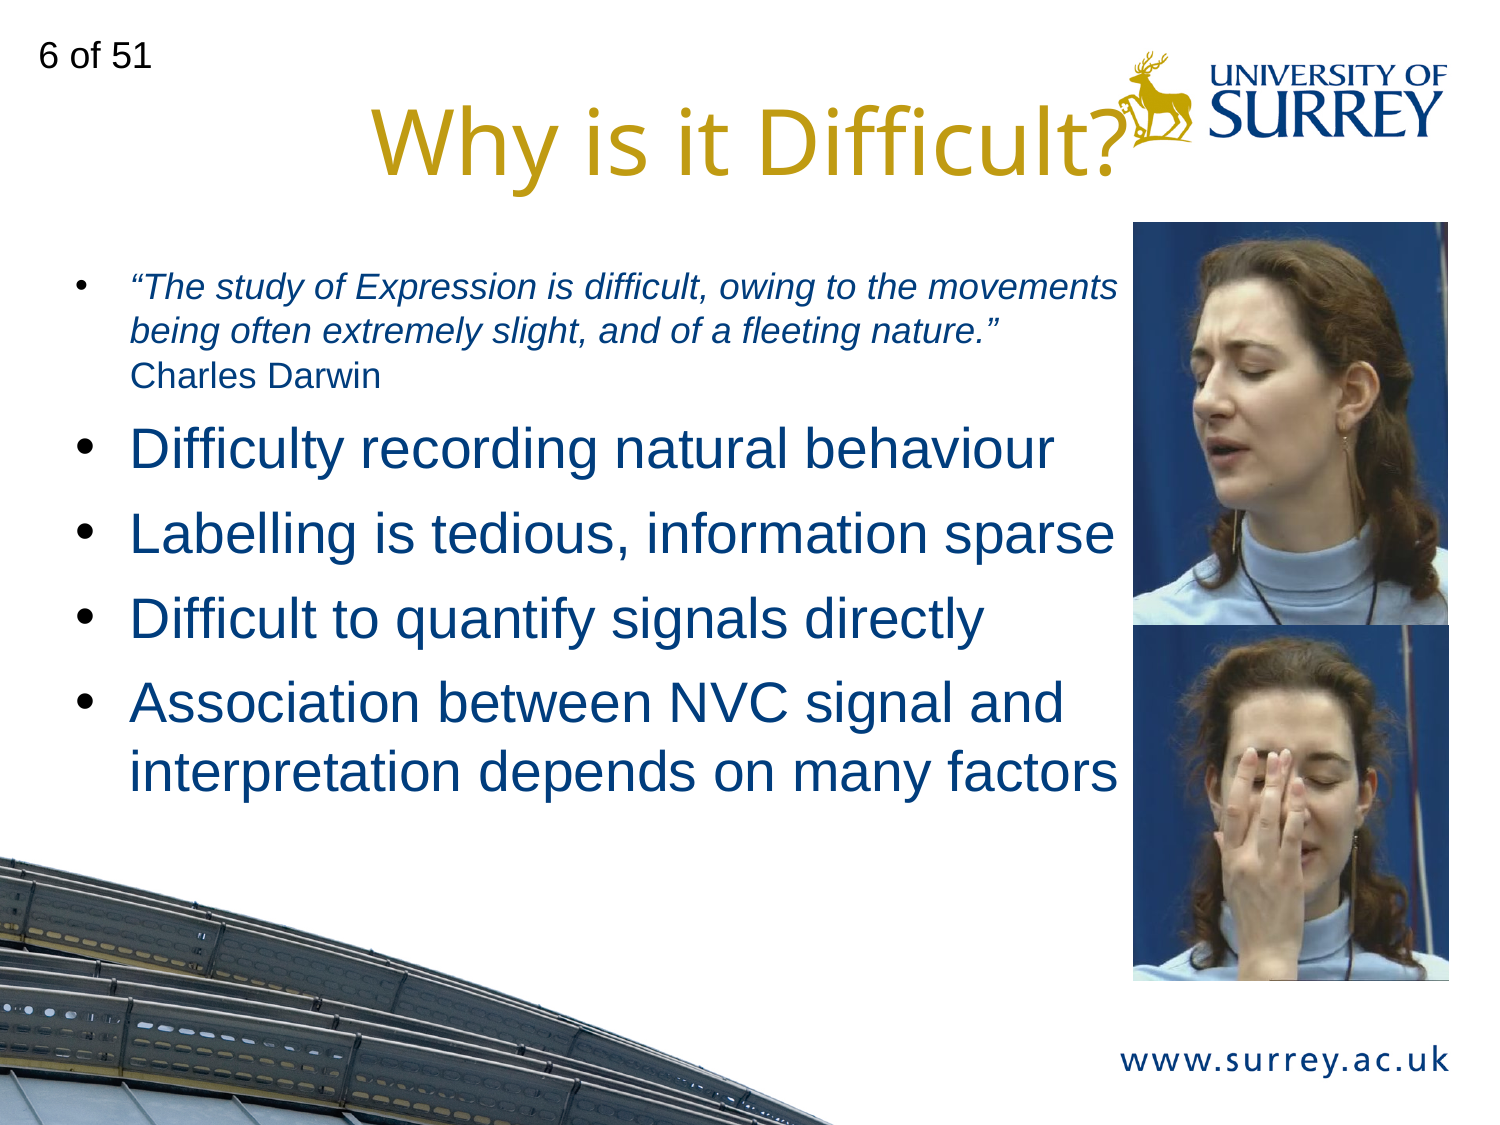

# Why is it Difficult?
“The study of Expression is difficult, owing to the movements being often extremely slight, and of a fleeting nature.” Charles Darwin
Difficulty recording natural behaviour
Labelling is tedious, information sparse
Difficult to quantify signals directly
Association between NVC signal and interpretation depends on many factors